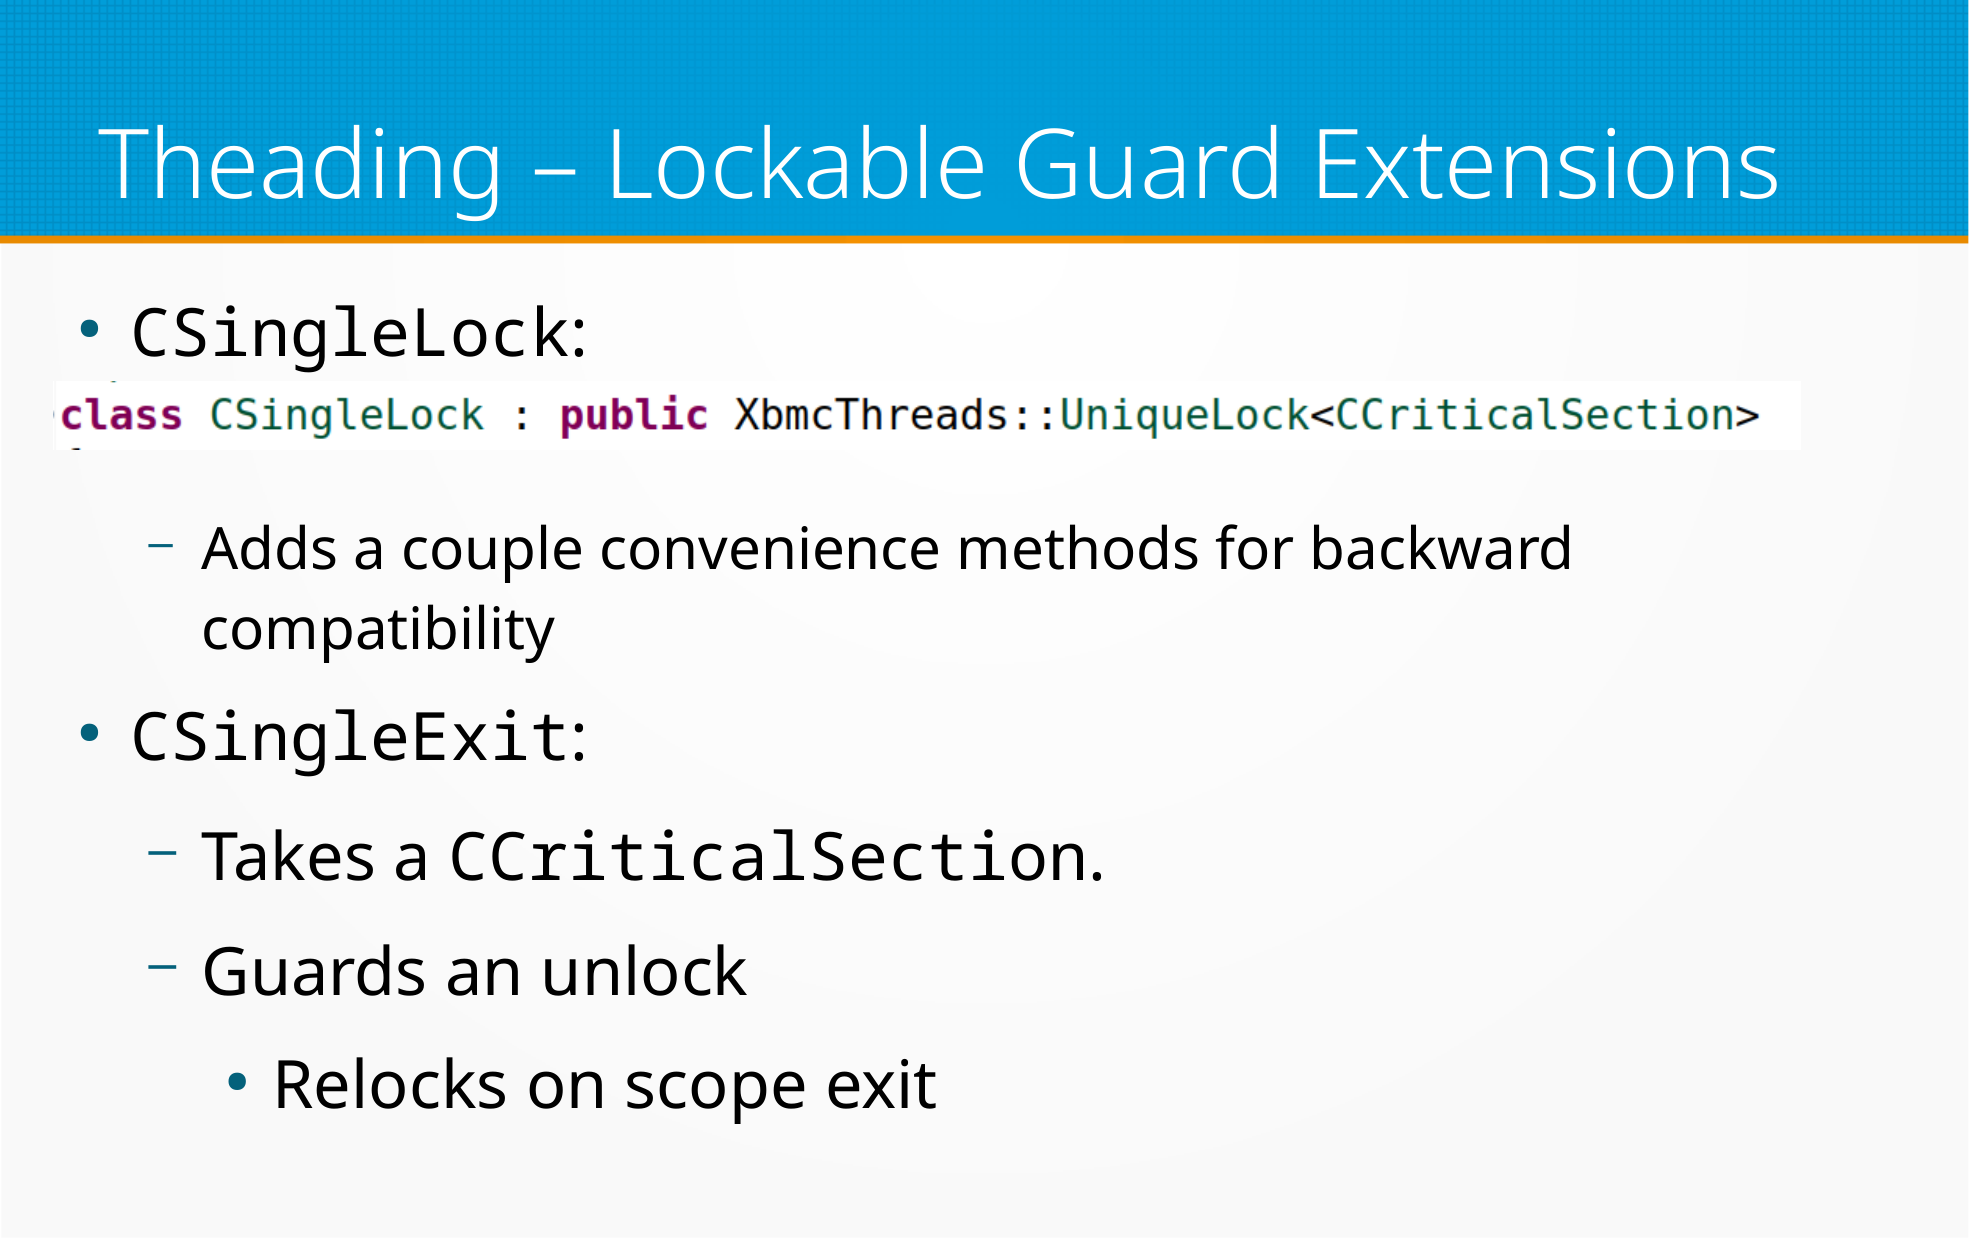

# Theading – Lockable Guard Extensions
CSingleLock:
Adds a couple convenience methods for backward compatibility
CSingleExit:
Takes a CCriticalSection.
Guards an unlock
Relocks on scope exit